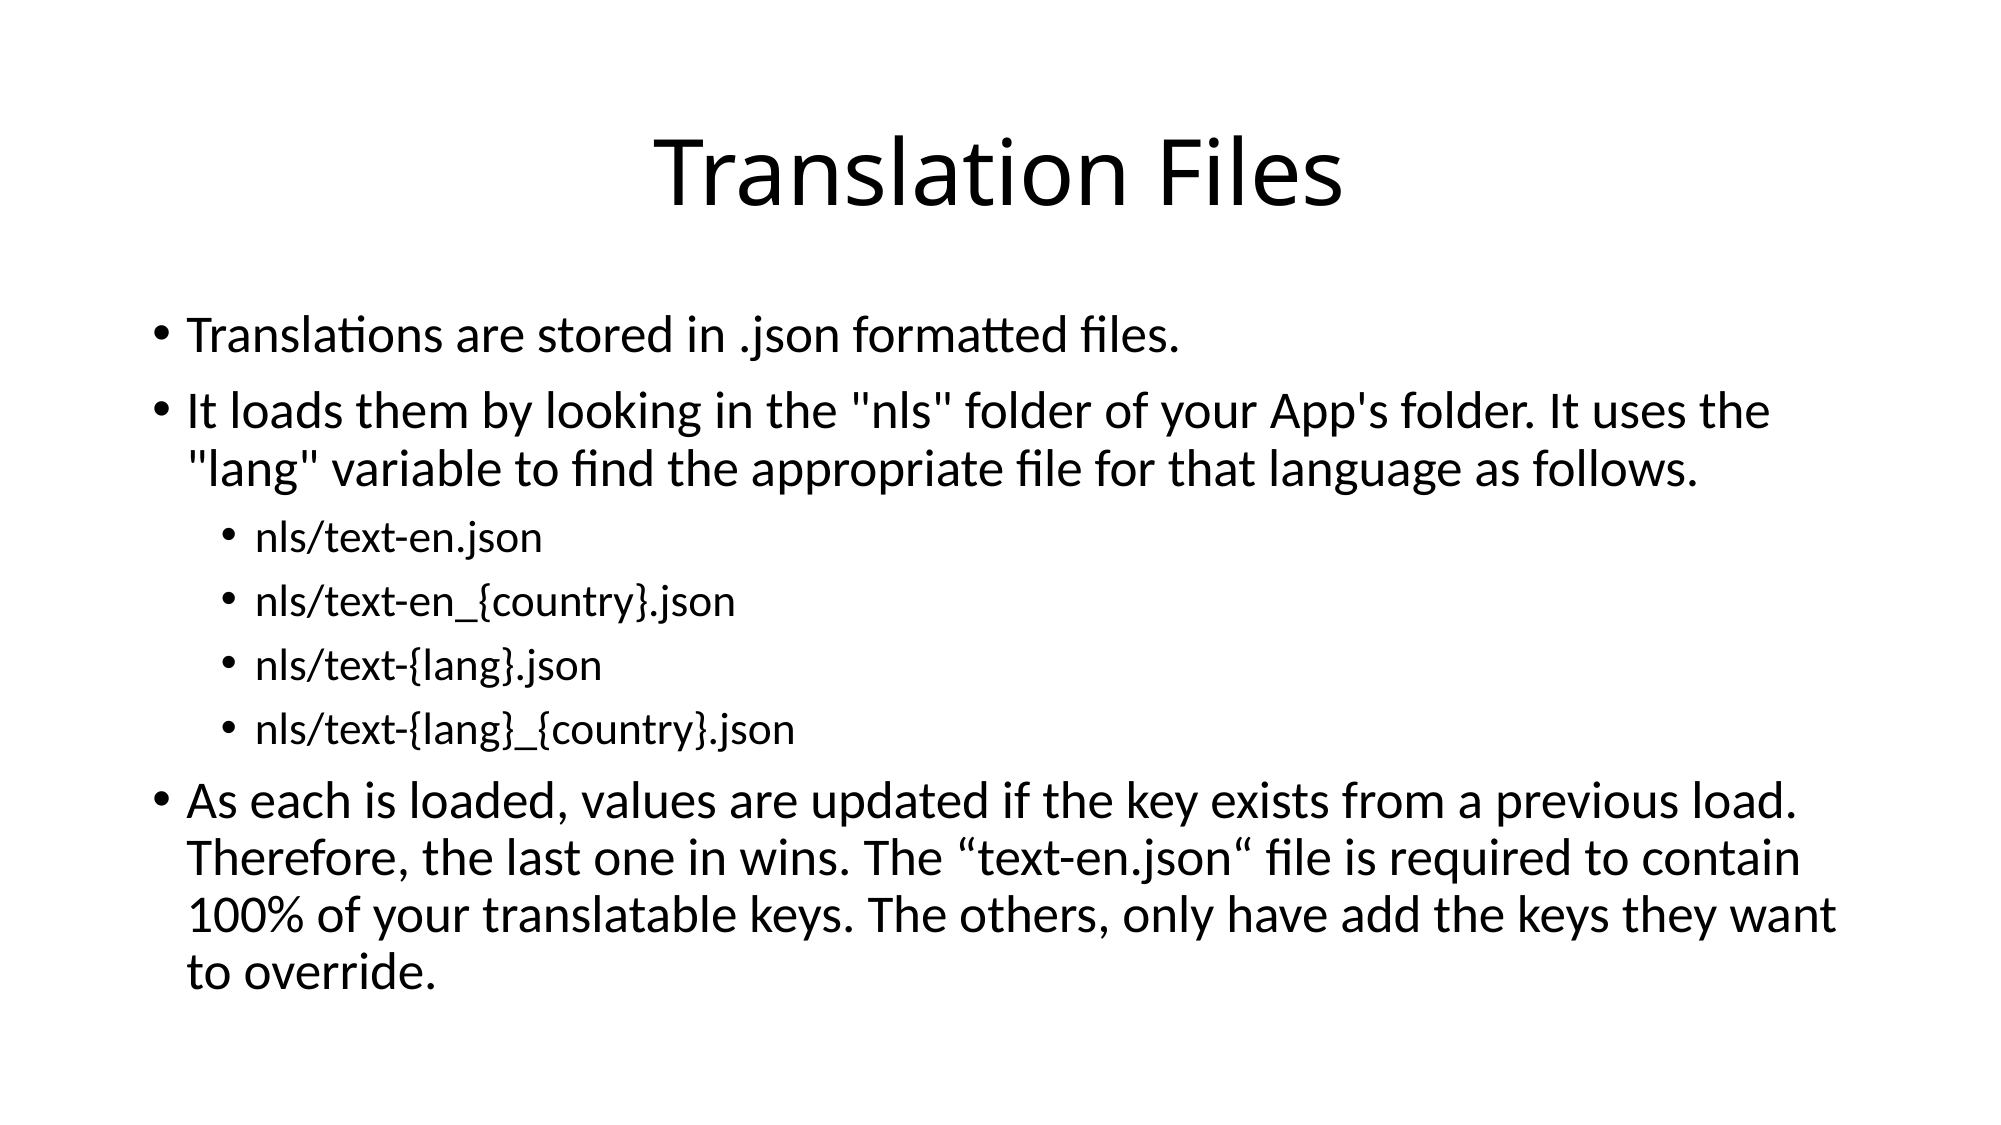

# Translation Files
Translations are stored in .json formatted files.
It loads them by looking in the "nls" folder of your App's folder. It uses the "lang" variable to find the appropriate file for that language as follows.
nls/text-en.json
nls/text-en_{country}.json
nls/text-{lang}.json
nls/text-{lang}_{country}.json
As each is loaded, values are updated if the key exists from a previous load. Therefore, the last one in wins. The “text-en.json“ file is required to contain 100% of your translatable keys. The others, only have add the keys they want to override.